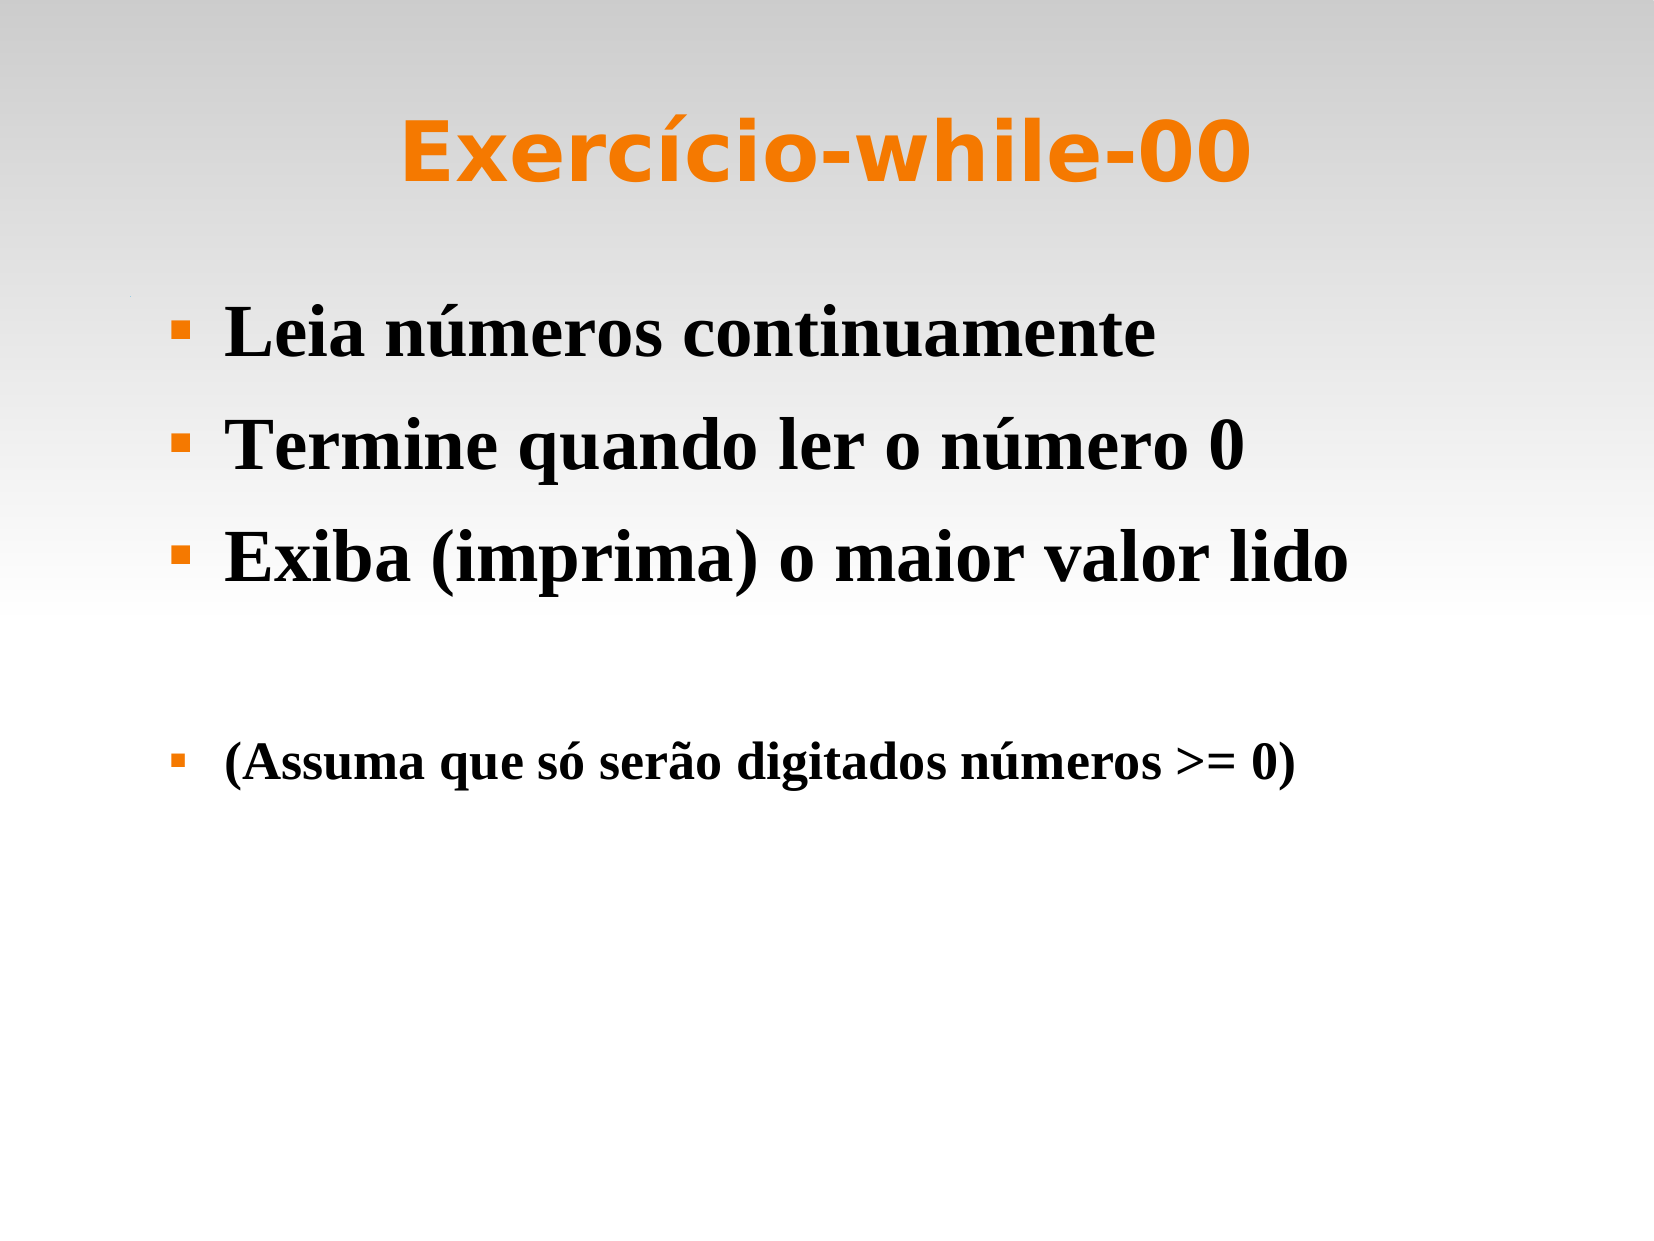

# Exercício-while-00
Leia números continuamente
Termine quando ler o número 0
Exiba (imprima) o maior valor lido
(Assuma que só serão digitados números >= 0)